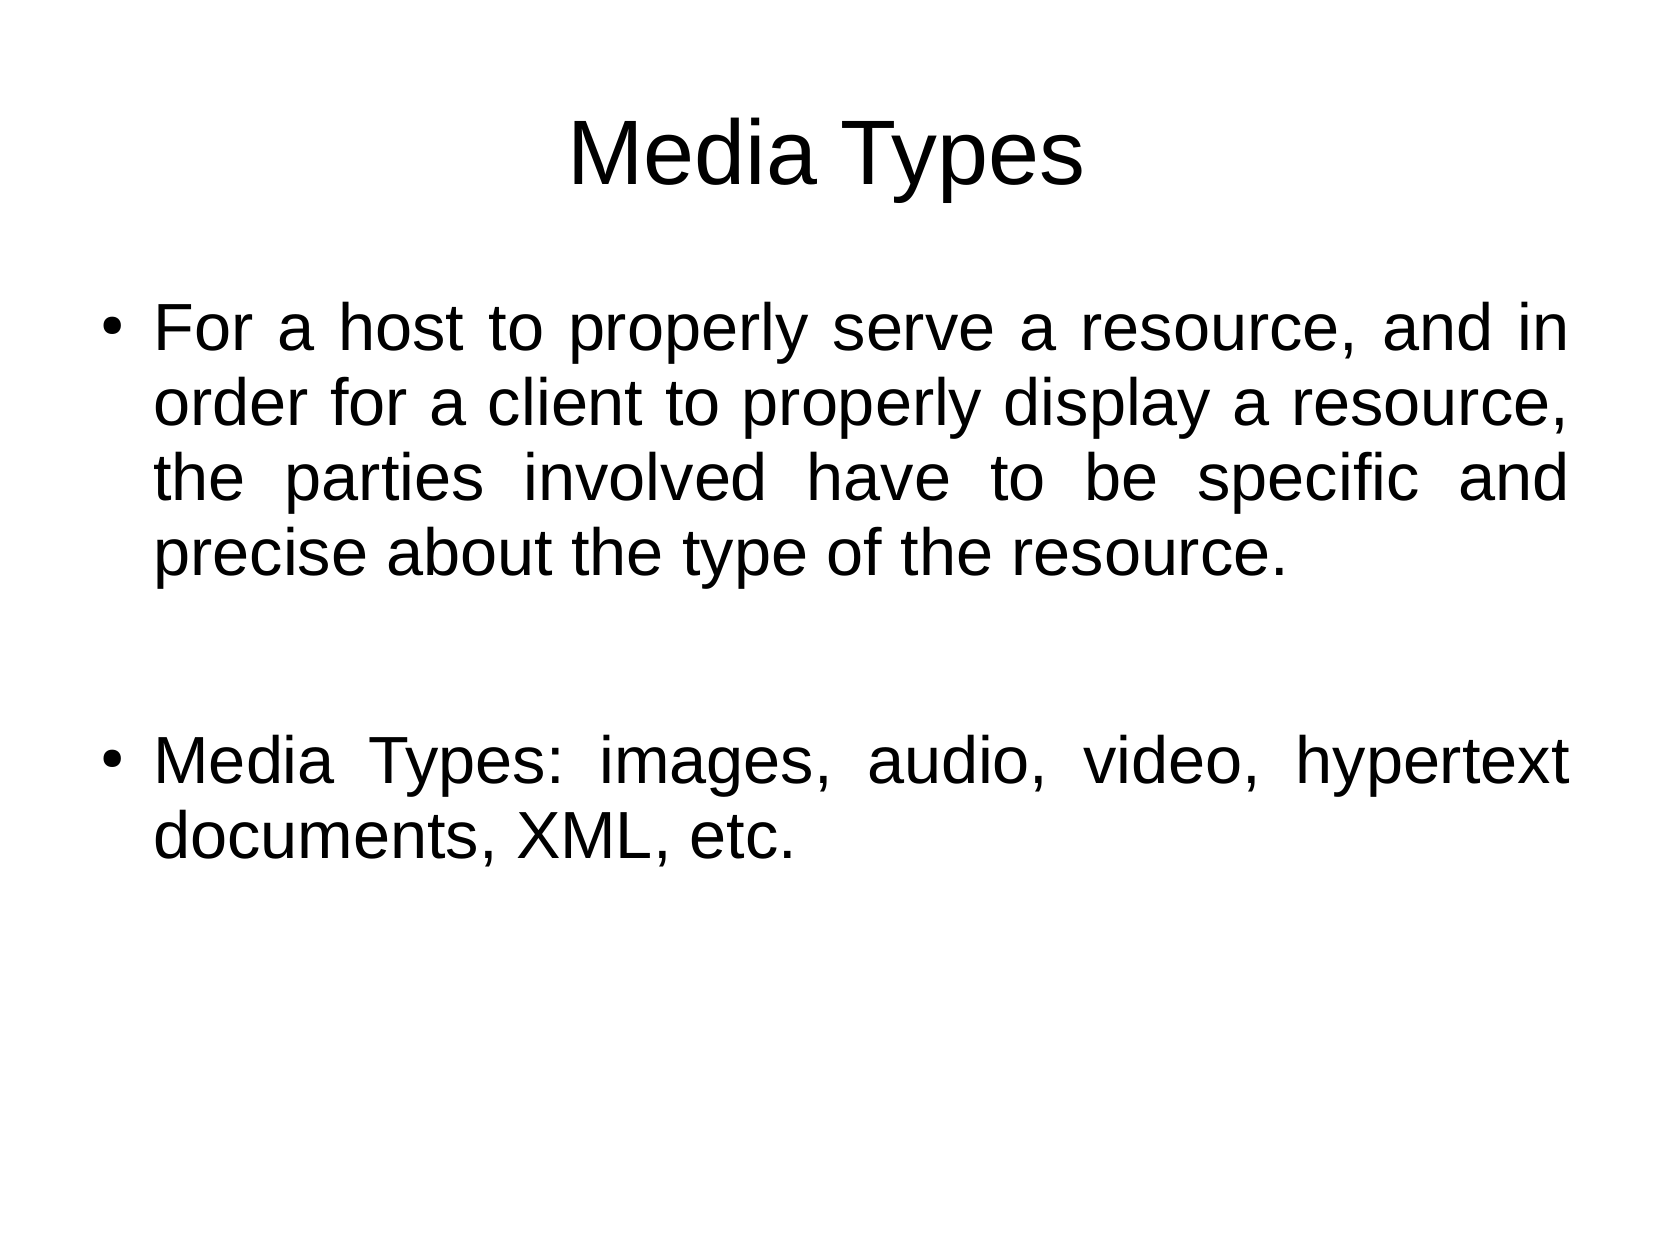

# Media Types
For a host to properly serve a resource, and in order for a client to properly display a resource, the parties involved have to be specific and precise about the type of the resource.
Media Types: images, audio, video, hypertext documents, XML, etc.